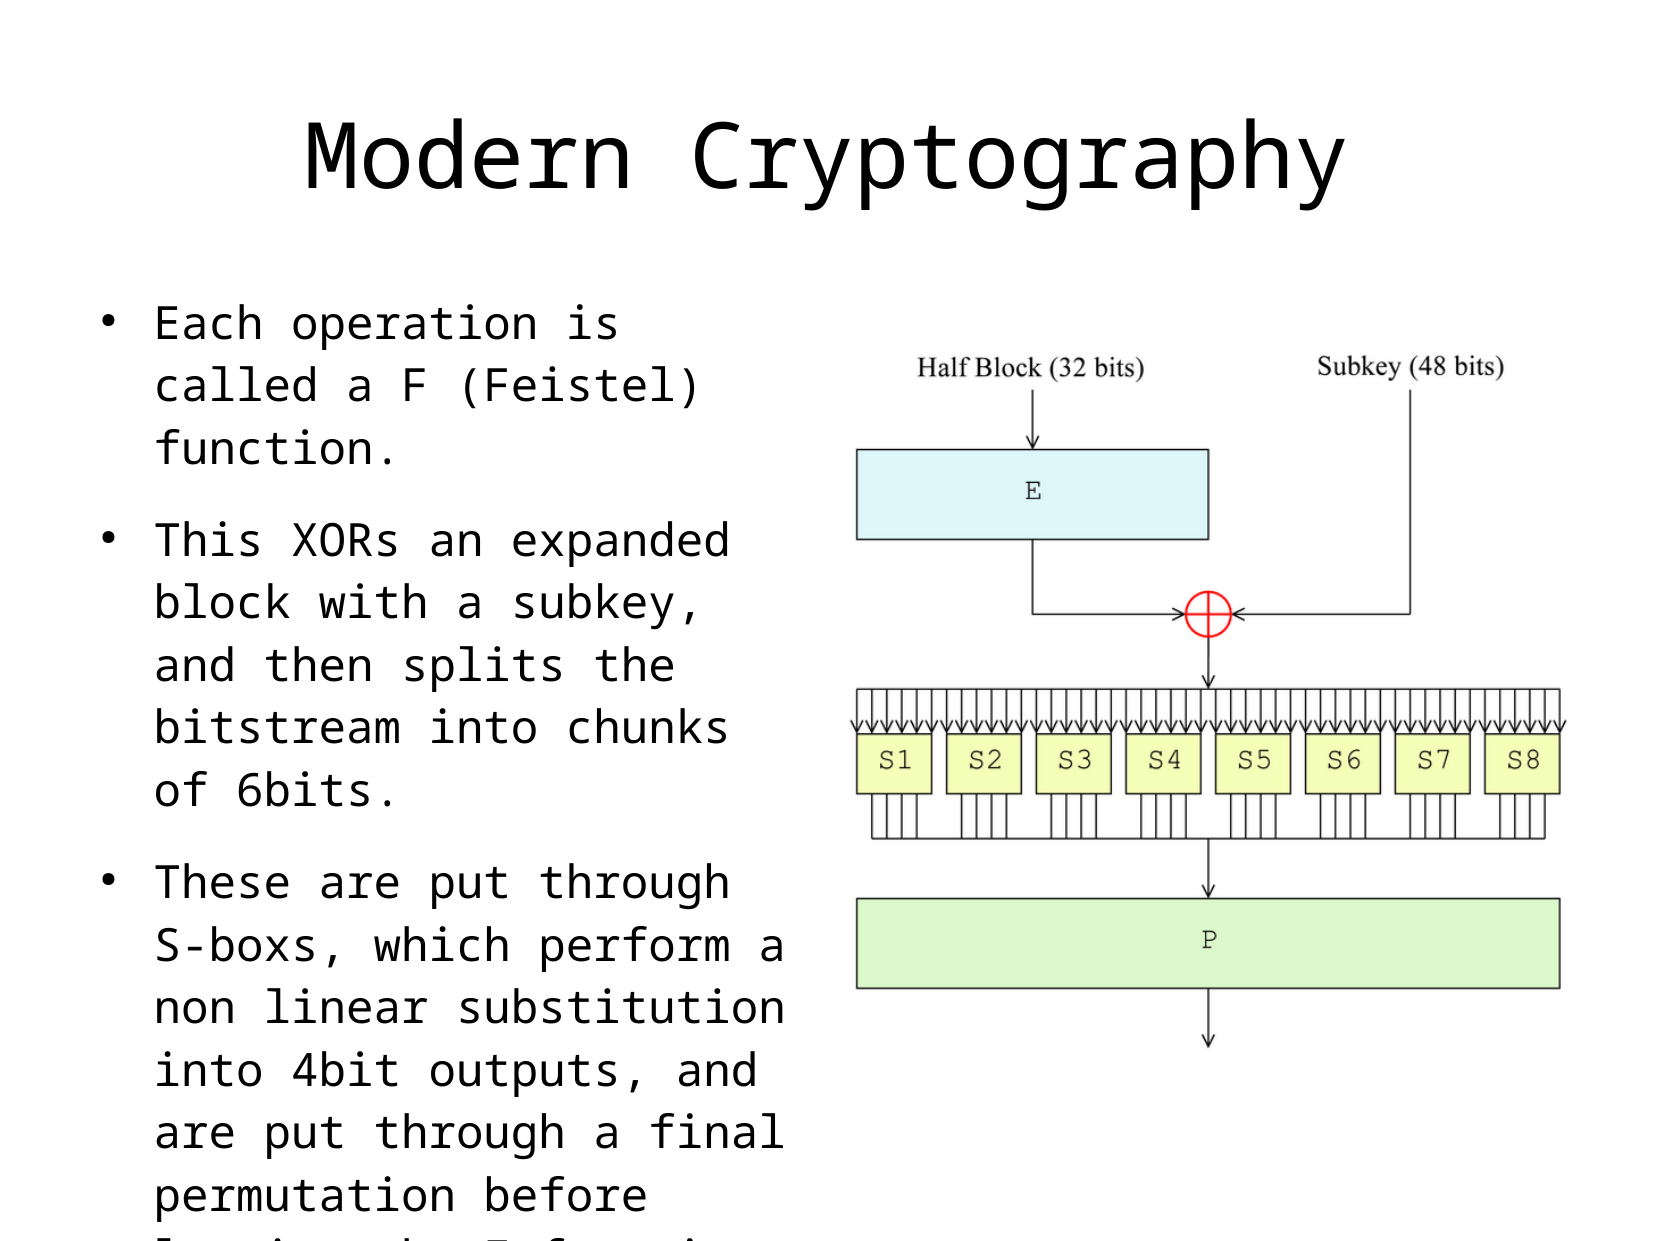

# Modern Cryptography
Each operation is called a F (Feistel) function.
This XORs an expanded block with a subkey, and then splits the bitstream into chunks of 6bits.
These are put through S-boxs, which perform a non linear substitution into 4bit outputs, and are put through a final permutation before leaving the F function.